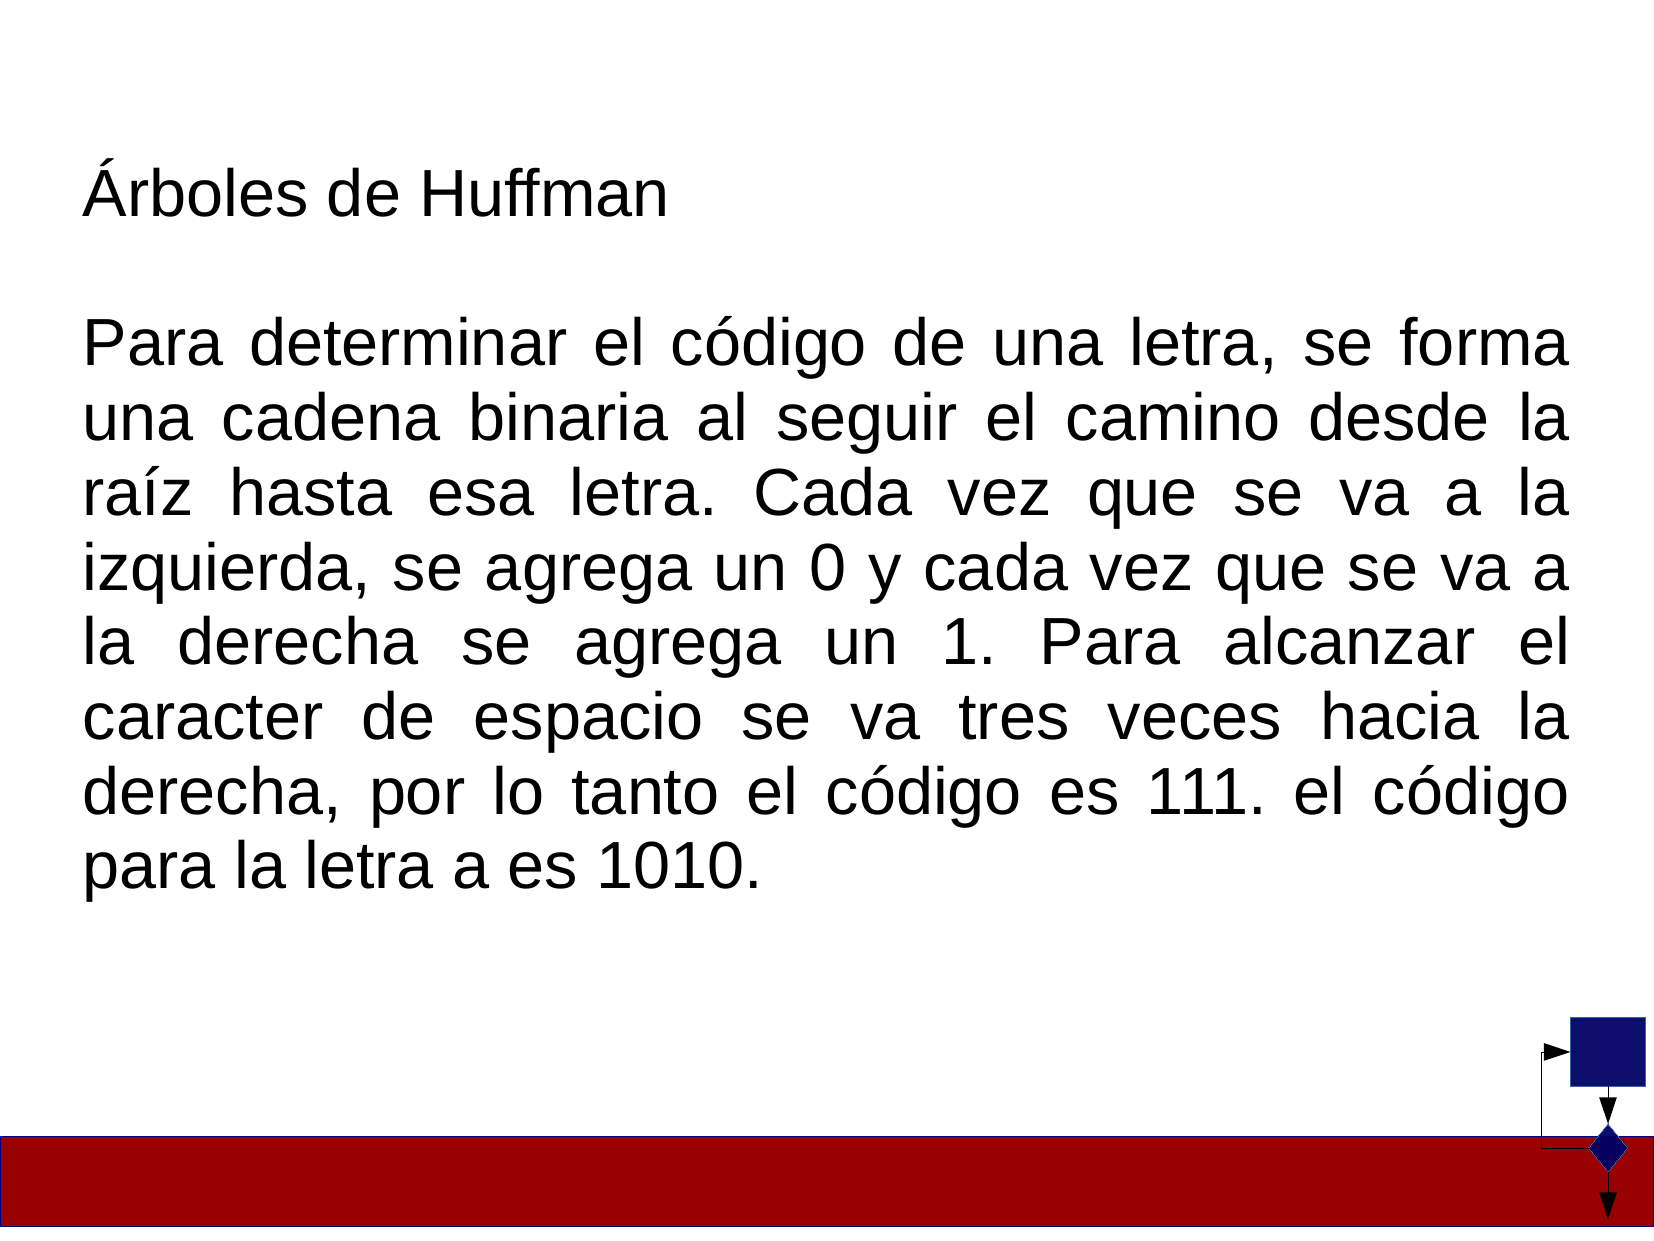

# Árboles de Huffman
Para determinar el código de una letra, se forma una cadena binaria al seguir el camino desde la raíz hasta esa letra. Cada vez que se va a la izquierda, se agrega un 0 y cada vez que se va a la derecha se agrega un 1. Para alcanzar el caracter de espacio se va tres veces hacia la derecha, por lo tanto el código es 111. el código para la letra a es 1010.